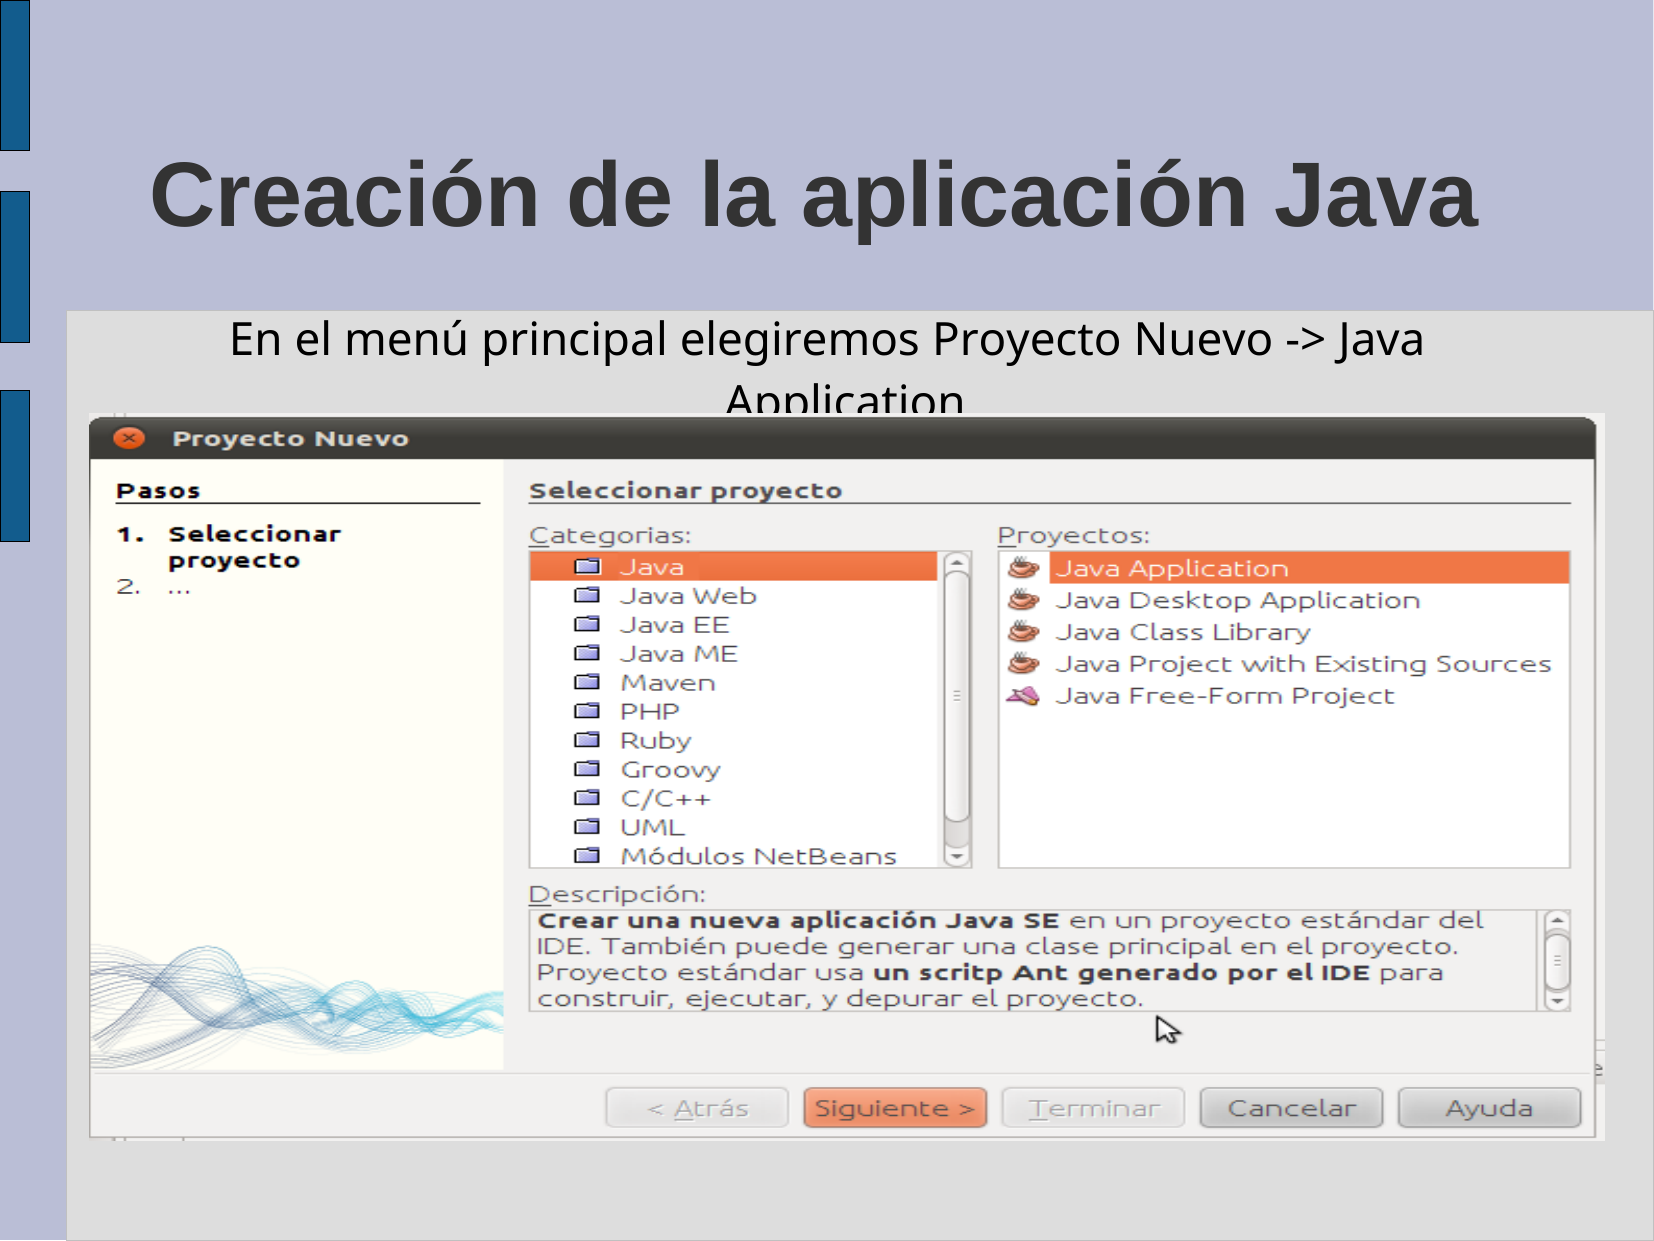

# Creación de la aplicación Java
En el menú principal elegiremos Proyecto Nuevo -> Java Application